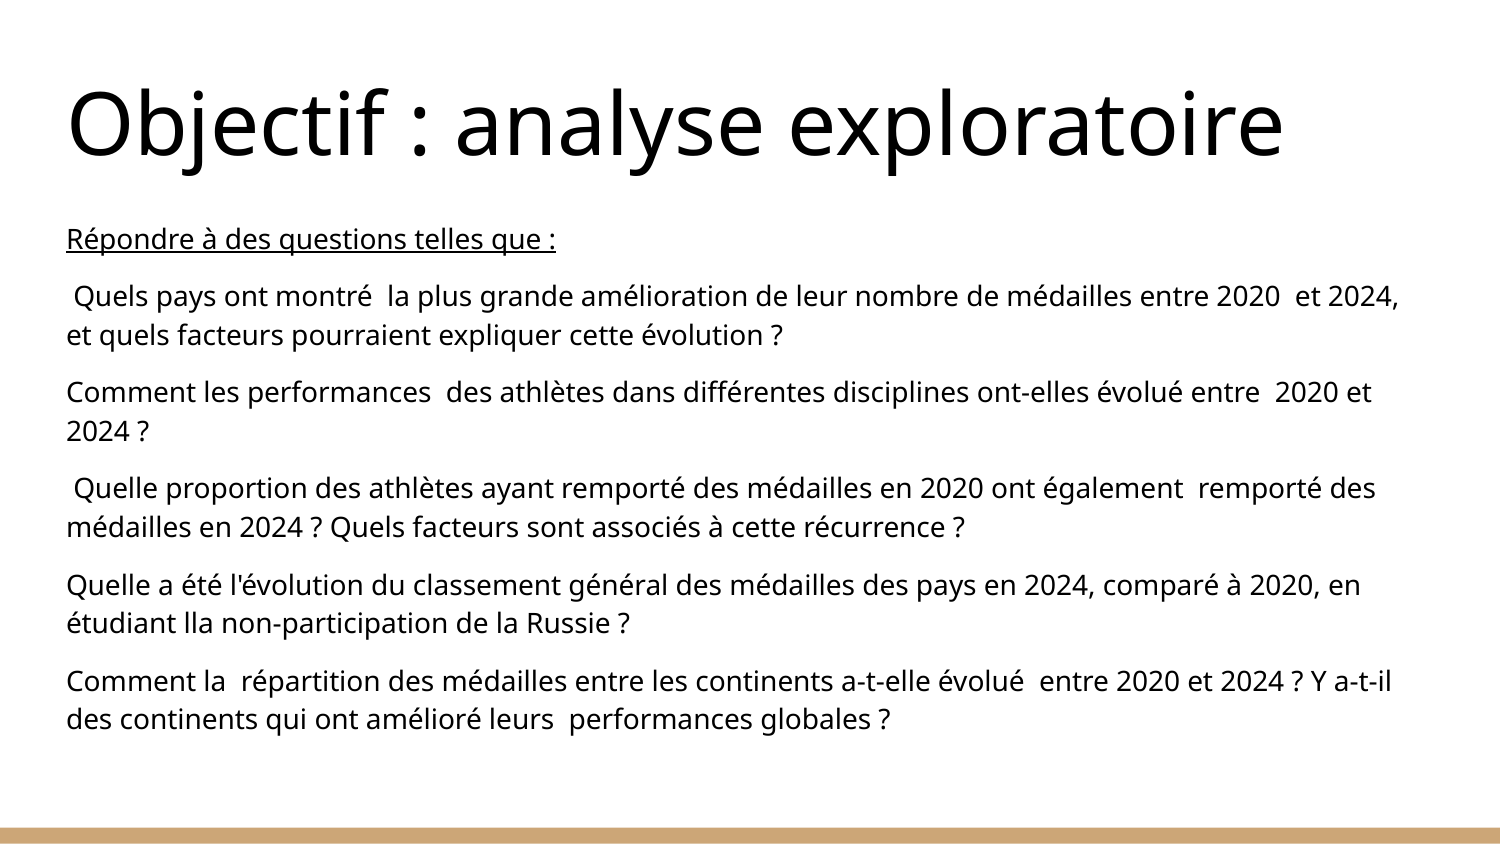

# Objectif : analyse exploratoire
Répondre à des questions telles que :
 Quels pays ont montré la plus grande amélioration de leur nombre de médailles entre 2020 et 2024, et quels facteurs pourraient expliquer cette évolution ?
Comment les performances des athlètes dans différentes disciplines ont-elles évolué entre 2020 et 2024 ?
 Quelle proportion des athlètes ayant remporté des médailles en 2020 ont également remporté des médailles en 2024 ? Quels facteurs sont associés à cette récurrence ?
Quelle a été l'évolution du classement général des médailles des pays en 2024, comparé à 2020, en étudiant lla non-participation de la Russie ?
Comment la répartition des médailles entre les continents a-t-elle évolué entre 2020 et 2024 ? Y a-t-il des continents qui ont amélioré leurs performances globales ?